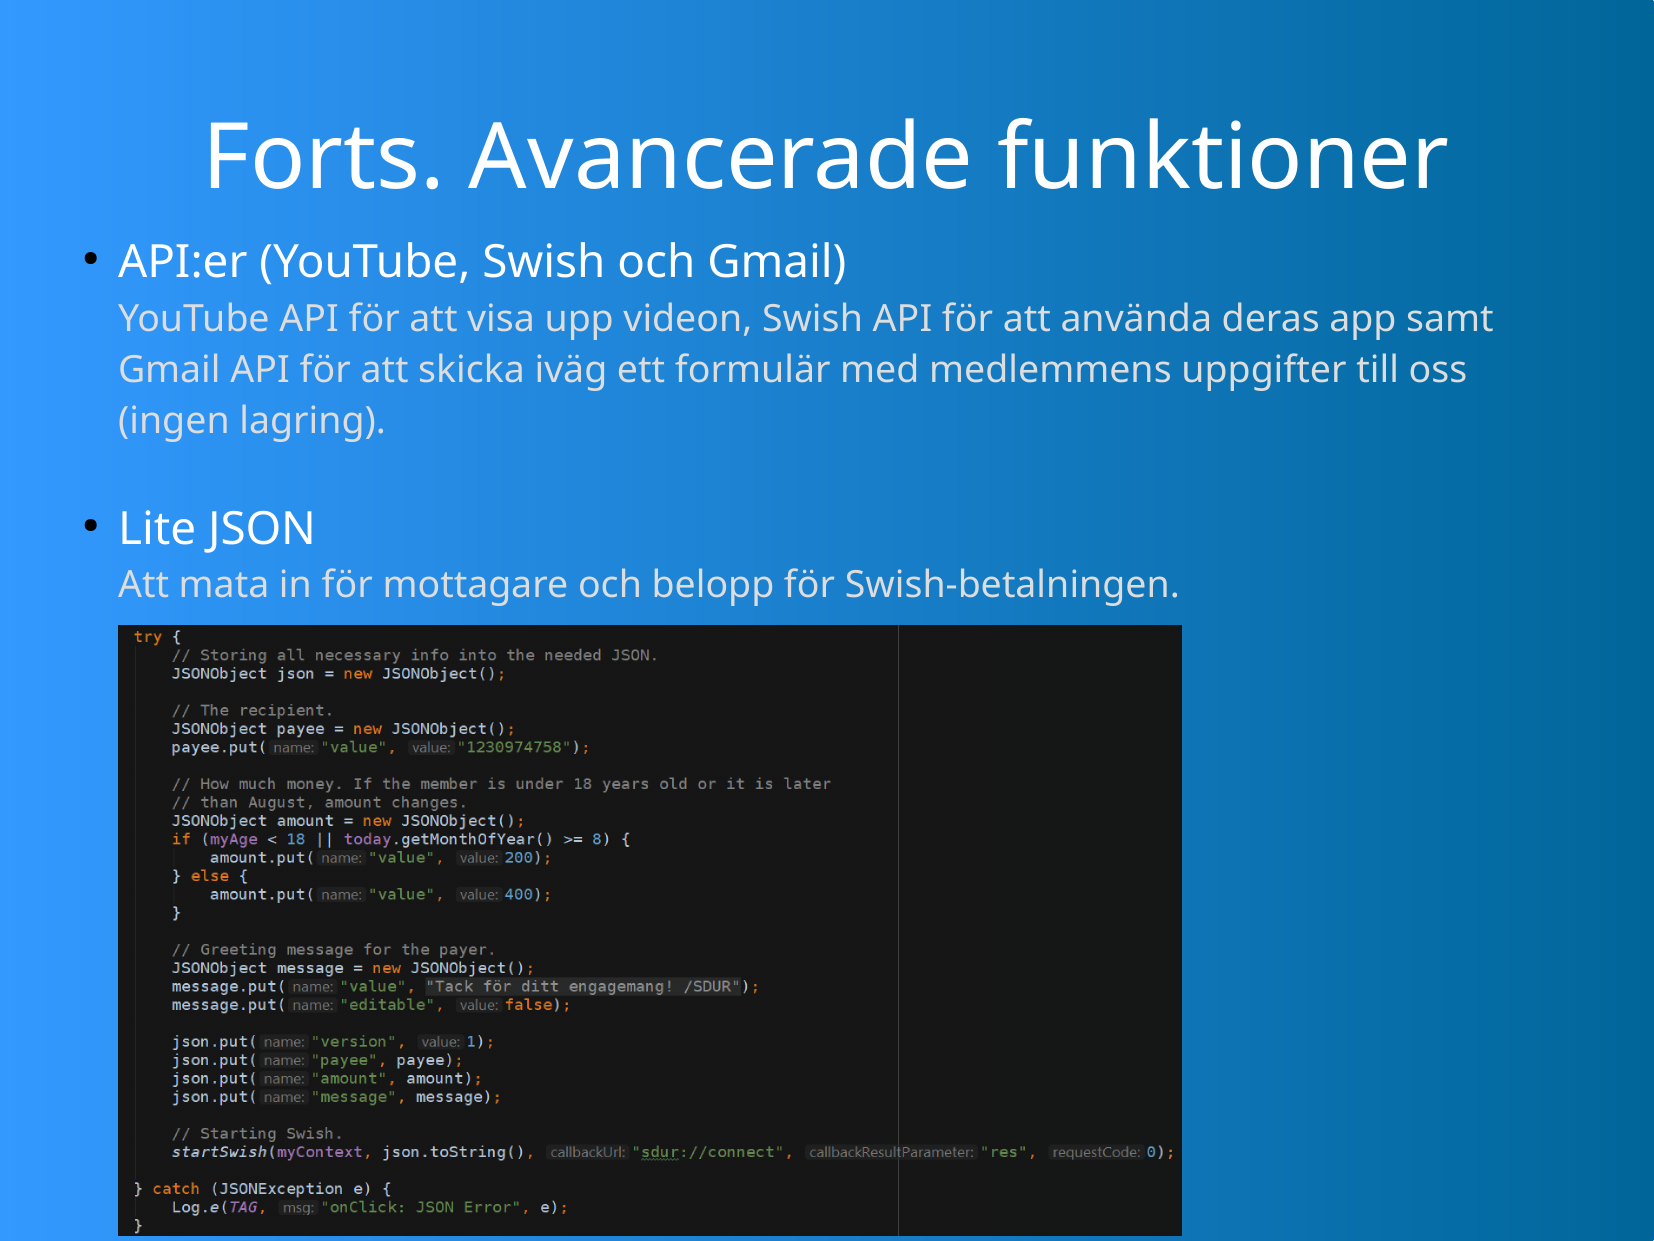

# Forts. Avancerade funktioner
API:er (YouTube, Swish och Gmail)
YouTube API för att visa upp videon, Swish API för att använda deras app samt Gmail API för att skicka iväg ett formulär med medlemmens uppgifter till oss (ingen lagring).
Lite JSON
Att mata in för mottagare och belopp för Swish-betalningen.